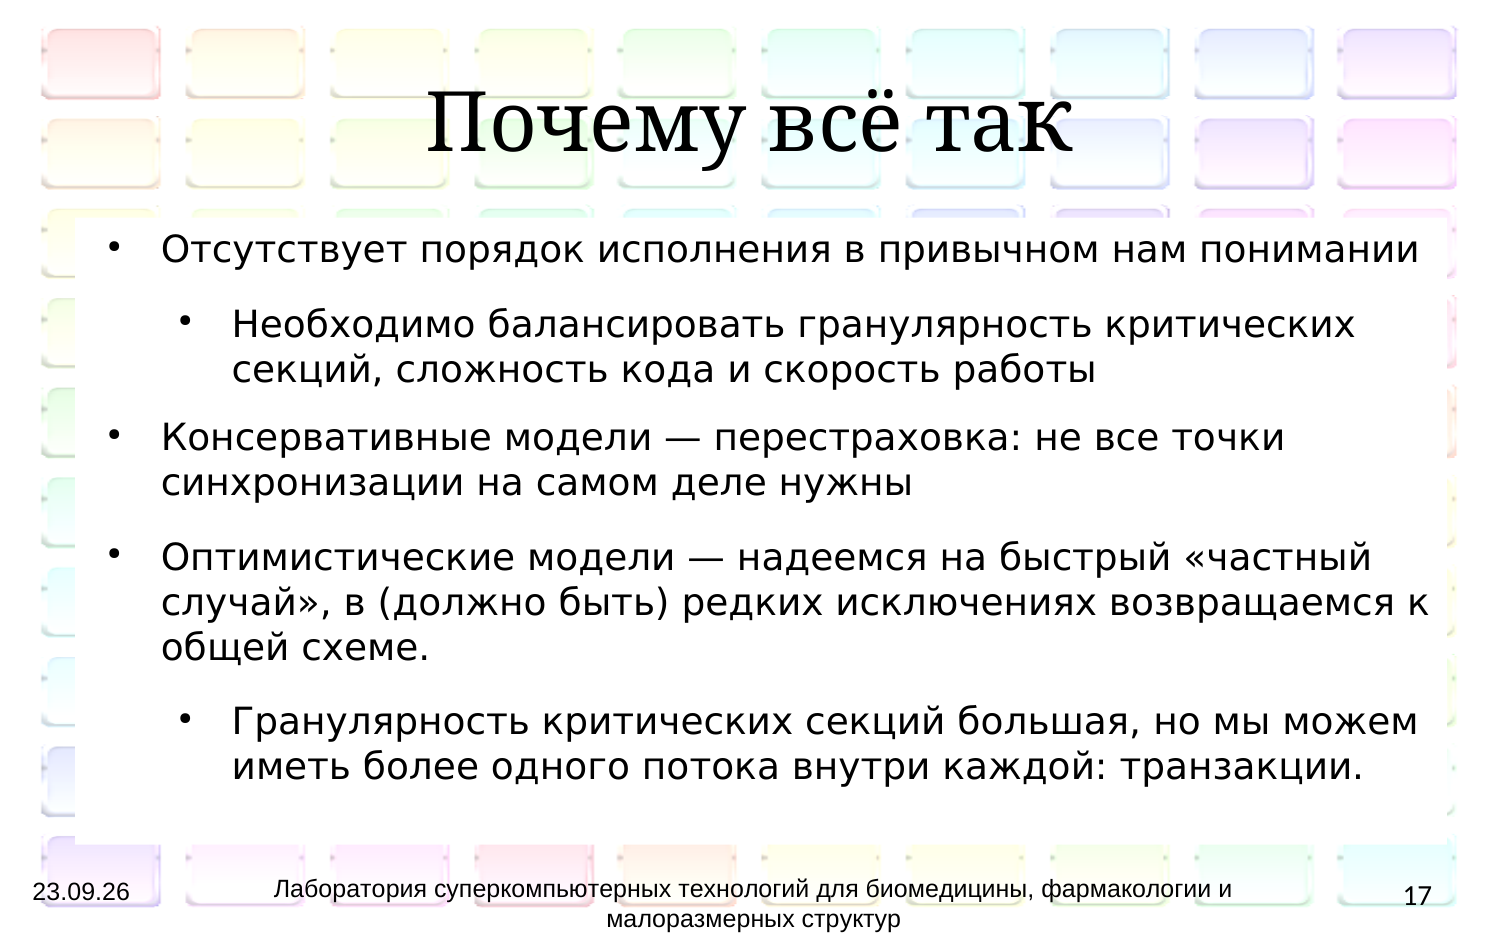

# Почему всё так
Отсутствует порядок исполнения в привычном нам понимании
Необходимо балансировать гранулярность критических секций, сложность кода и скорость работы
Консервативные модели — перестраховка: не все точки синхронизации на самом деле нужны
Оптимистические модели — надеемся на быстрый «частный случай», в (должно быть) редких исключениях возвращаемся к общей схеме.
Гранулярность критических секций большая, но мы можем иметь более одного потока внутри каждой: транзакции.
Лаборатория суперкомпьютерных технологий для биомедицины, фармакологии и малоразмерных структур